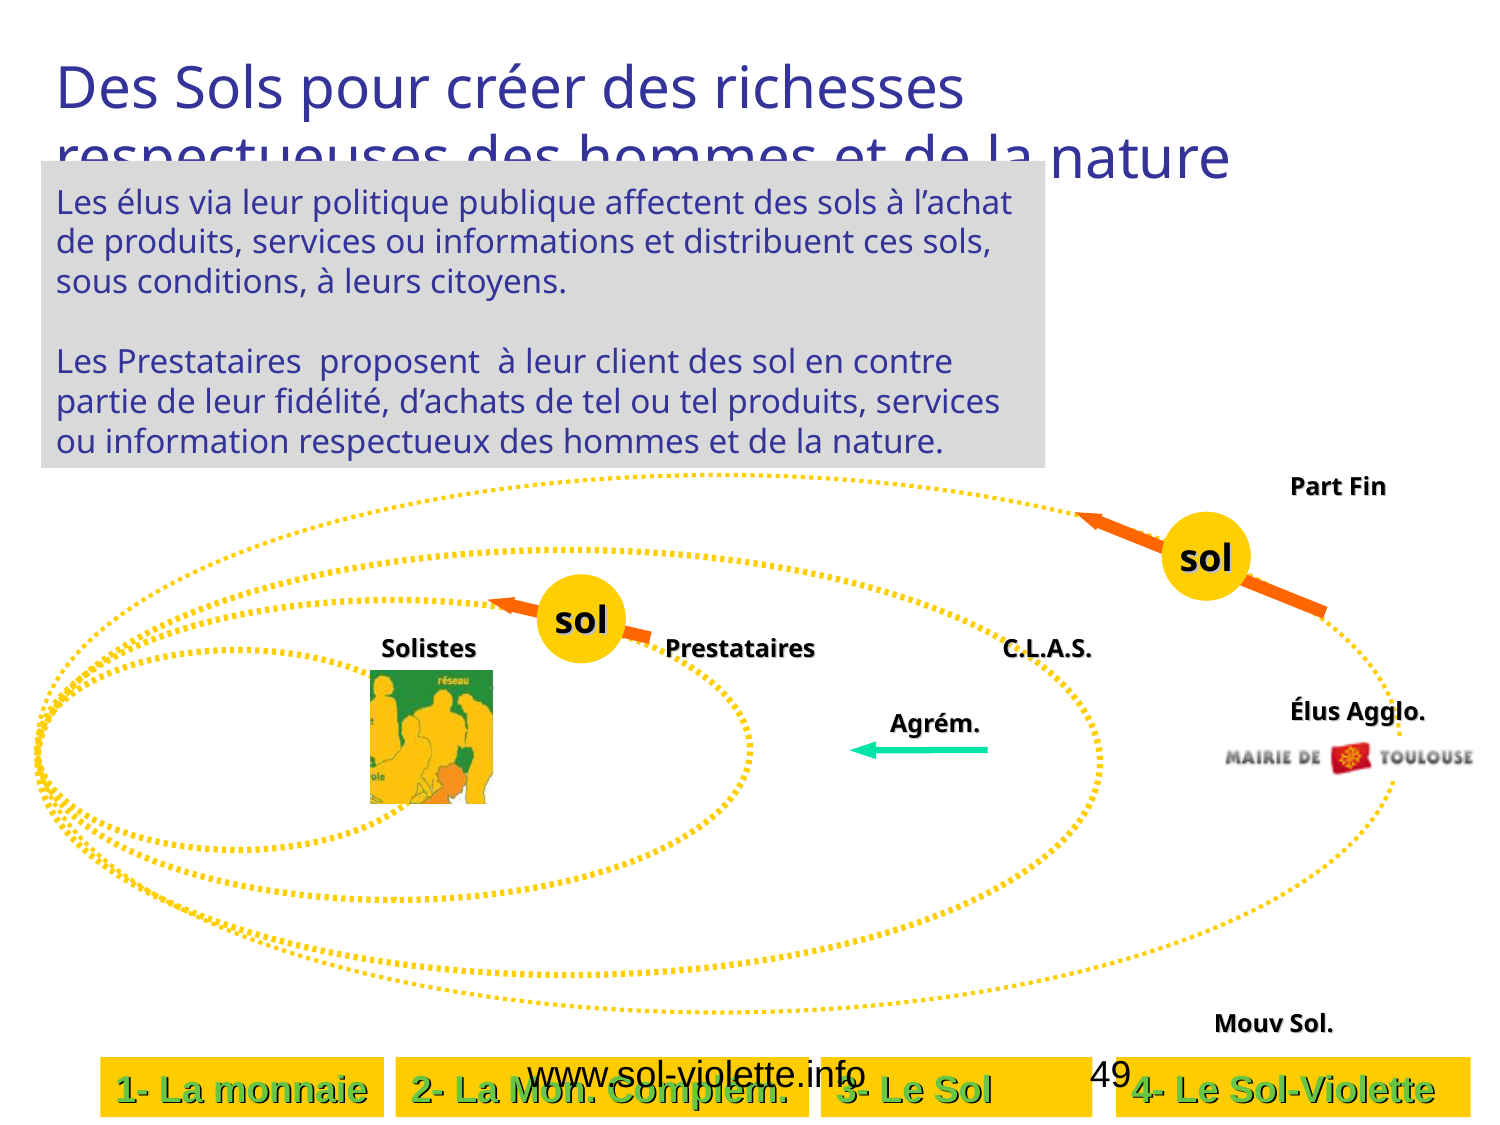

Des Sols pour créer des richesses respectueuses des hommes et de la nature …
Les élus via leur politique publique affectent des sols à l’achat de produits, services ou informations et distribuent ces sols, sous conditions, à leurs citoyens.
Les Prestataires proposent à leur client des sol en contre partie de leur fidélité, d’achats de tel ou tel produits, services ou information respectueux des hommes et de la nature.
Part Fin
sol
sol
Solistes
Prestataires
C.L.A.S.
Élus Agglo.
Agrém.
Mouv Sol.
www.sol-violette.info